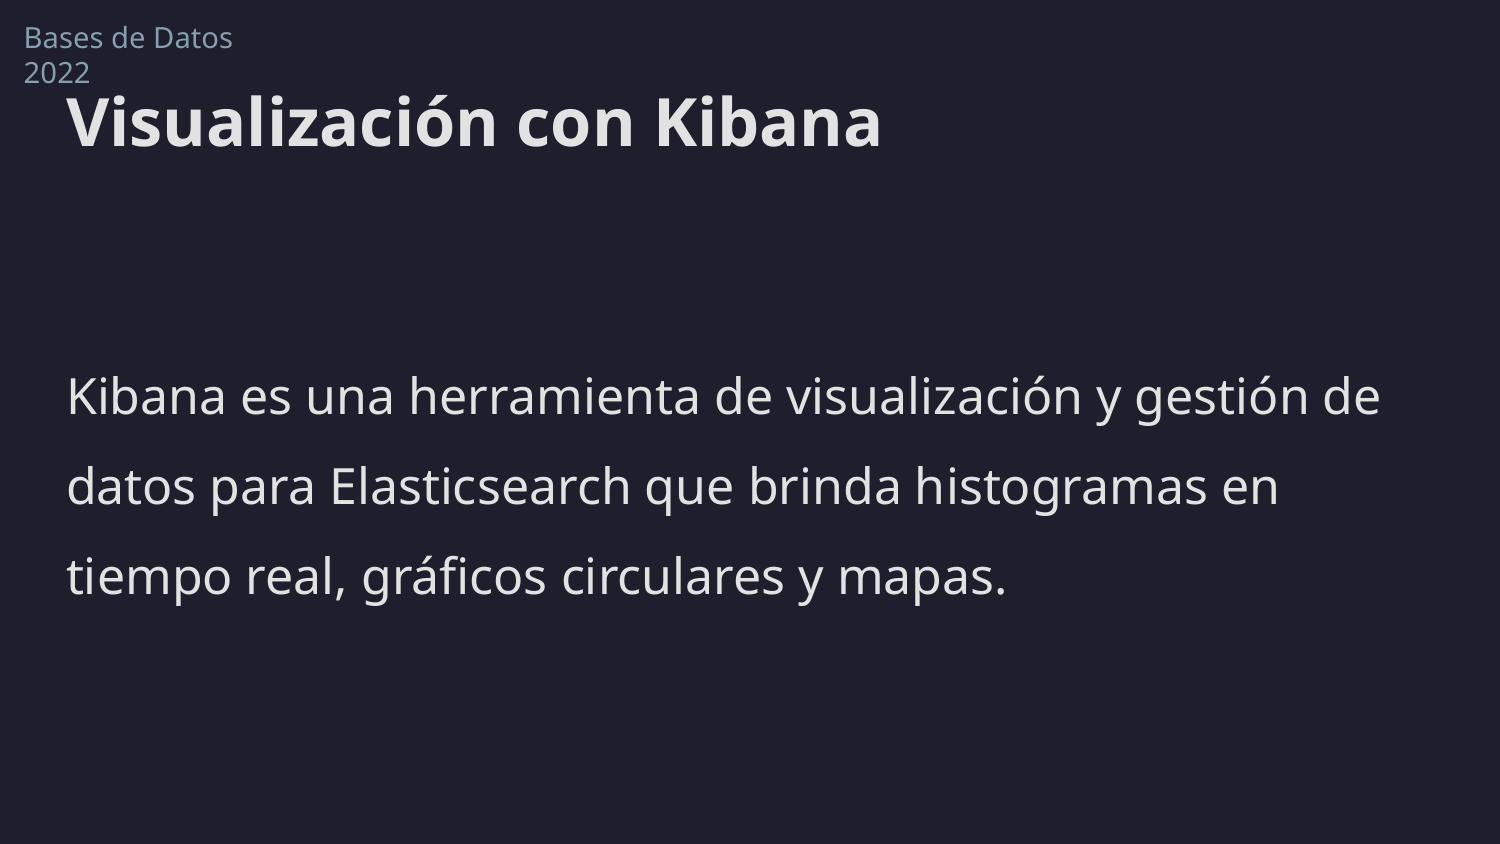

# Visualización con Kibana
Kibana es una herramienta de visualización y gestión de datos para Elasticsearch que brinda histogramas en tiempo real, gráficos circulares y mapas.